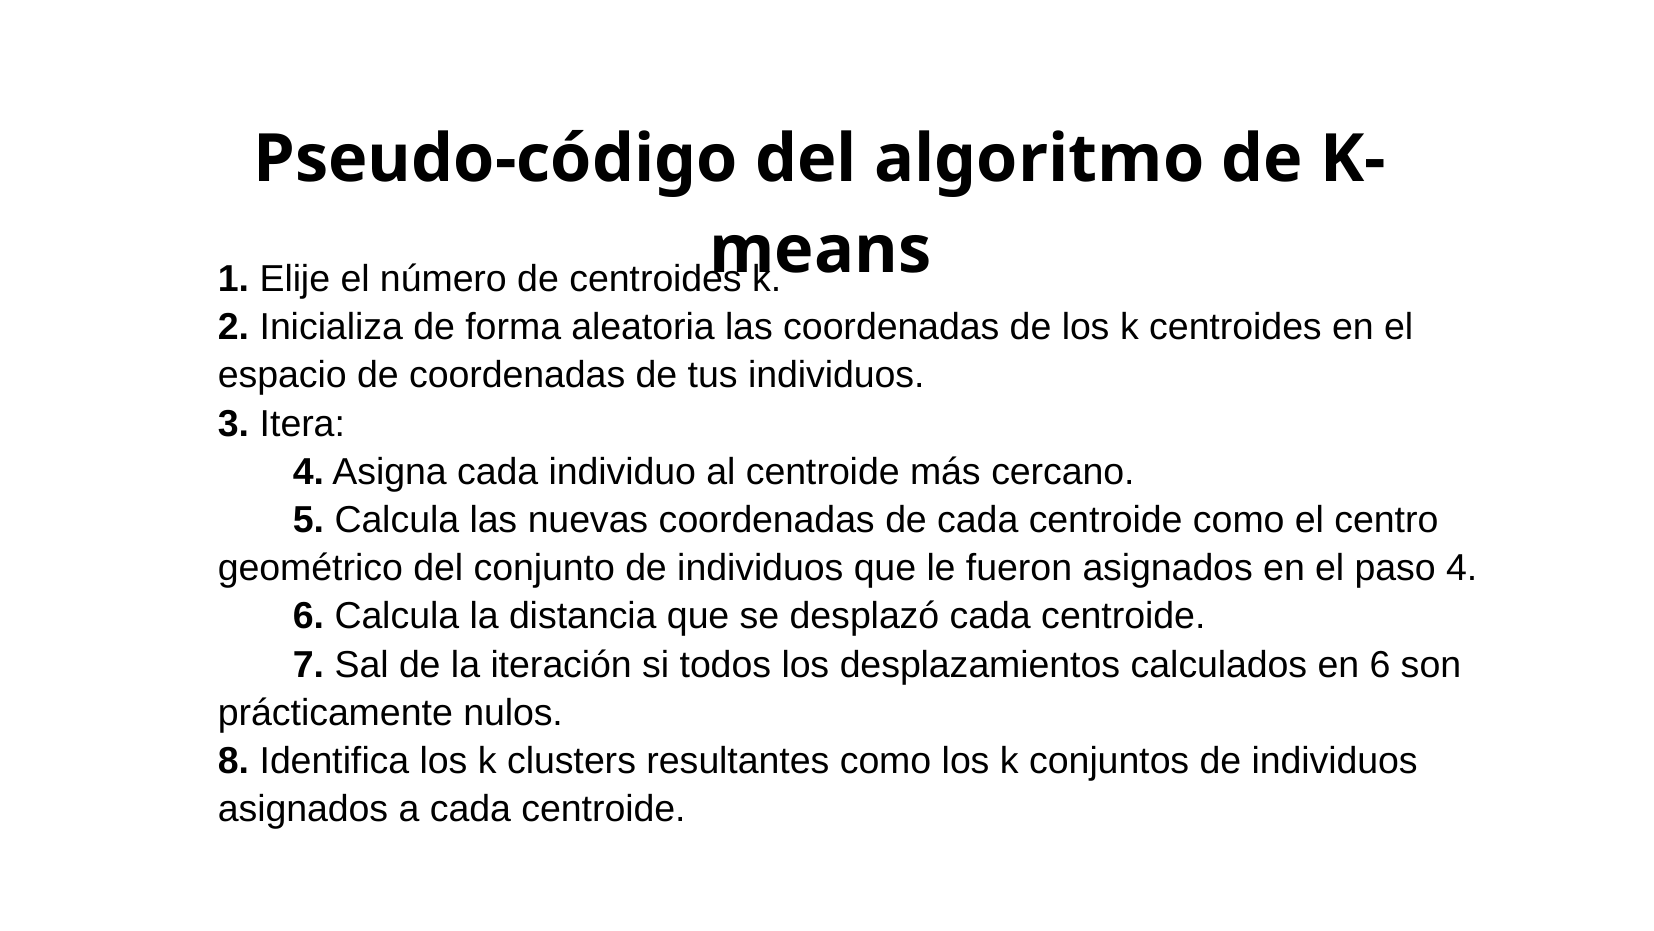

Pseudo-código del algoritmo de K-means
1. Elije el número de centroides k.
2. Inicializa de forma aleatoria las coordenadas de los k centroides en el espacio de coordenadas de tus individuos.
3. Itera:
	4. Asigna cada individuo al centroide más cercano.
	5. Calcula las nuevas coordenadas de cada centroide como el centro geométrico del conjunto de individuos que le fueron asignados en el paso 4.
	6. Calcula la distancia que se desplazó cada centroide.
	7. Sal de la iteración si todos los desplazamientos calculados en 6 son prácticamente nulos.
8. Identifica los k clusters resultantes como los k conjuntos de individuos asignados a cada centroide.